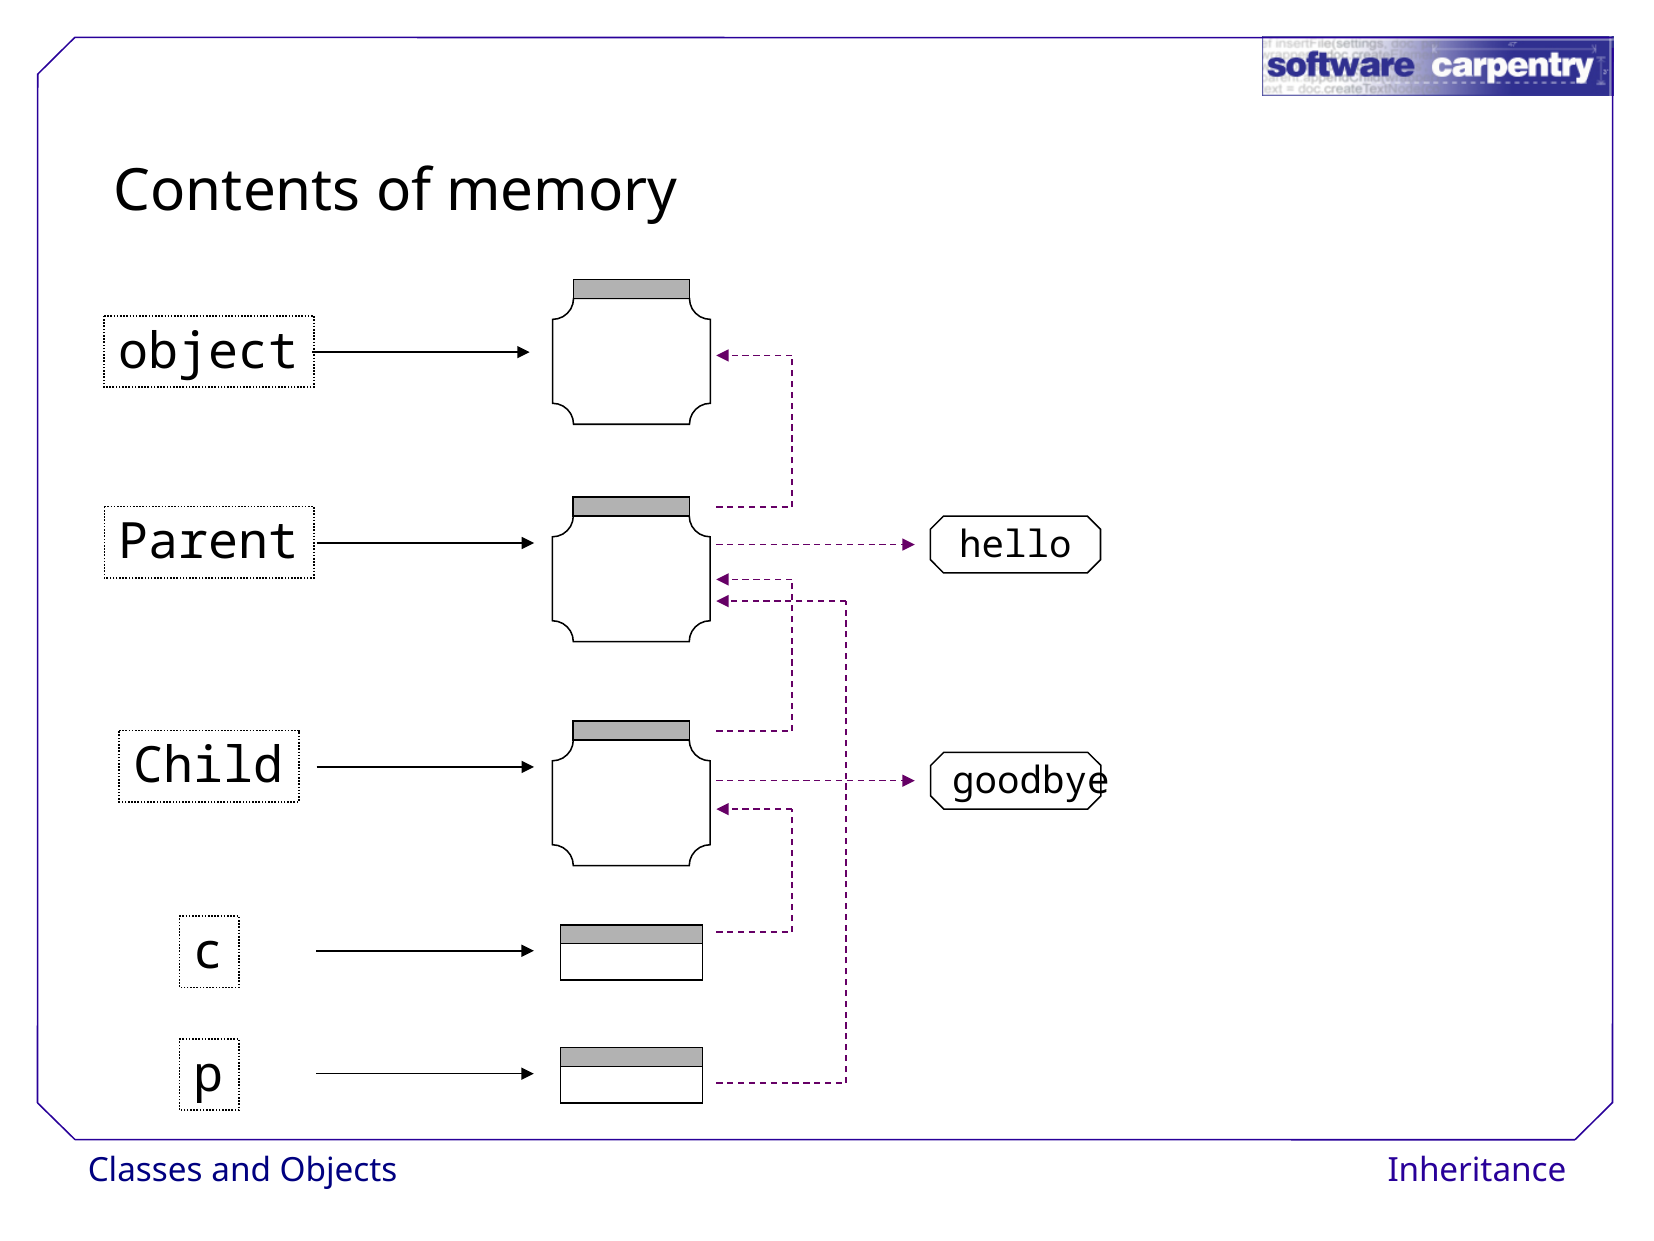

Contents of memory
object
Parent
hello
Child
goodbye
c
p